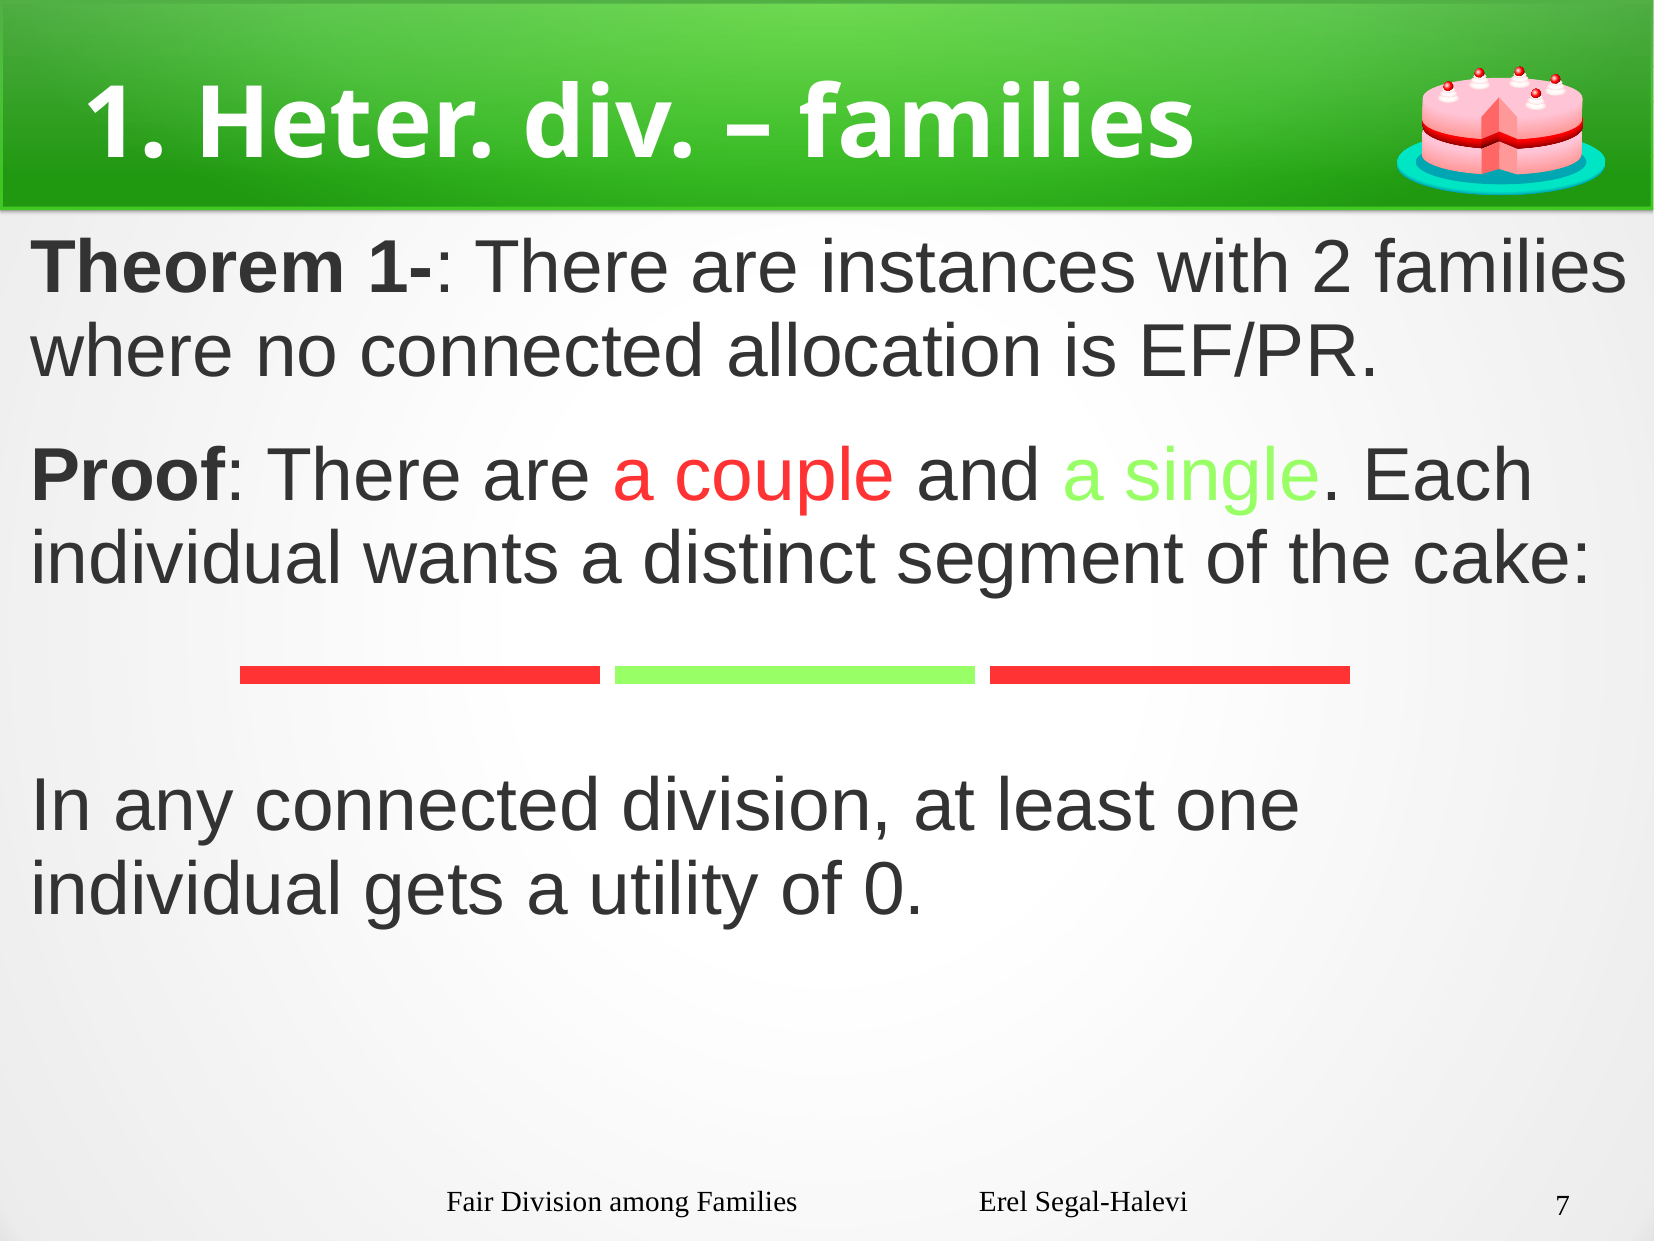

1. Heter. div. – families
# Theorem 1-: There are instances with 2 families where no connected allocation is EF/PR.
Proof: There are a couple and a single. Each individual wants a distinct segment of the cake:
In any connected division, at least one individual gets a utility of 0.
Fair Division among Families Erel Segal-Halevi
7